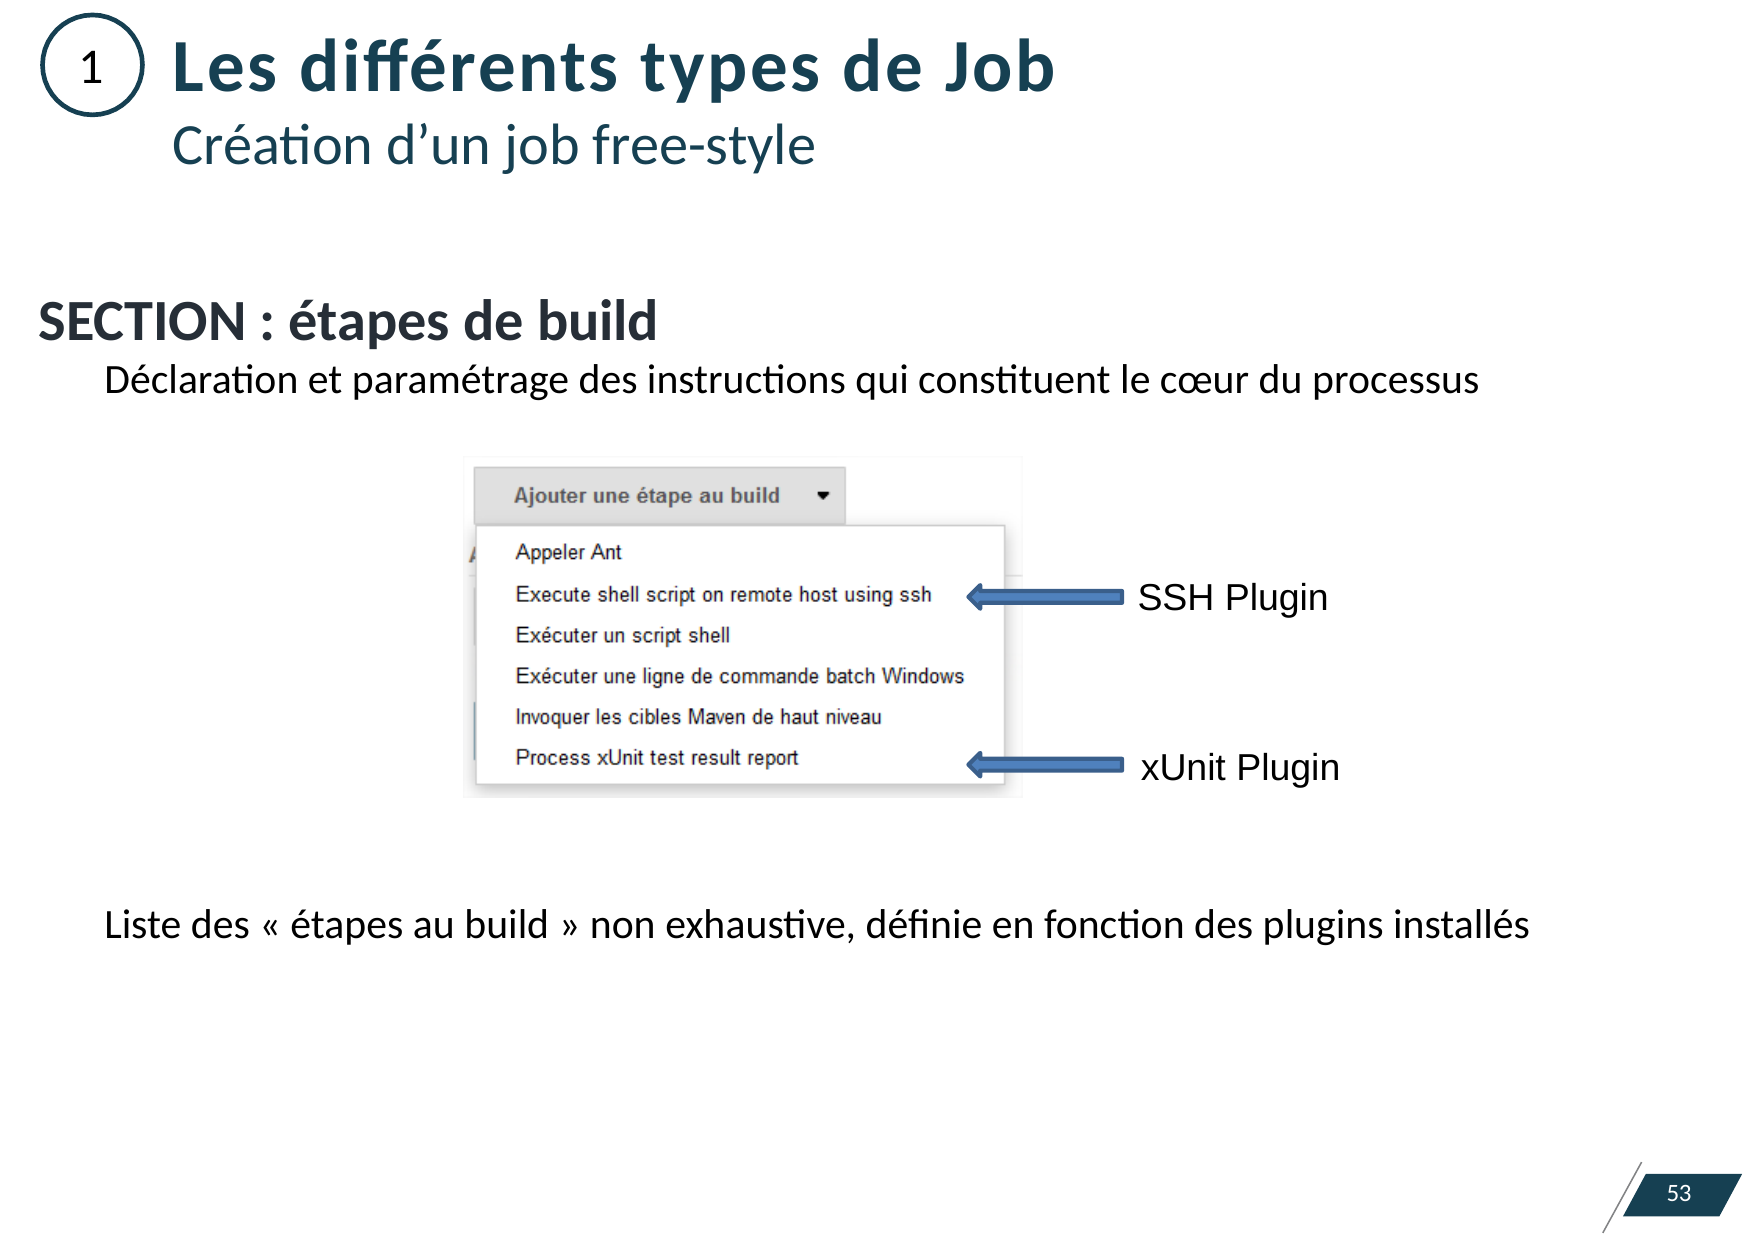

# Les différents types de Job Création d’un job free-style
1
SECTION : étapes de build
Déclaration et paramétrage des instructions qui constituent le cœur du processus
Liste des « étapes au build » non exhaustive, définie en fonction des plugins installés
SSH Plugin
xUnit Plugin
53